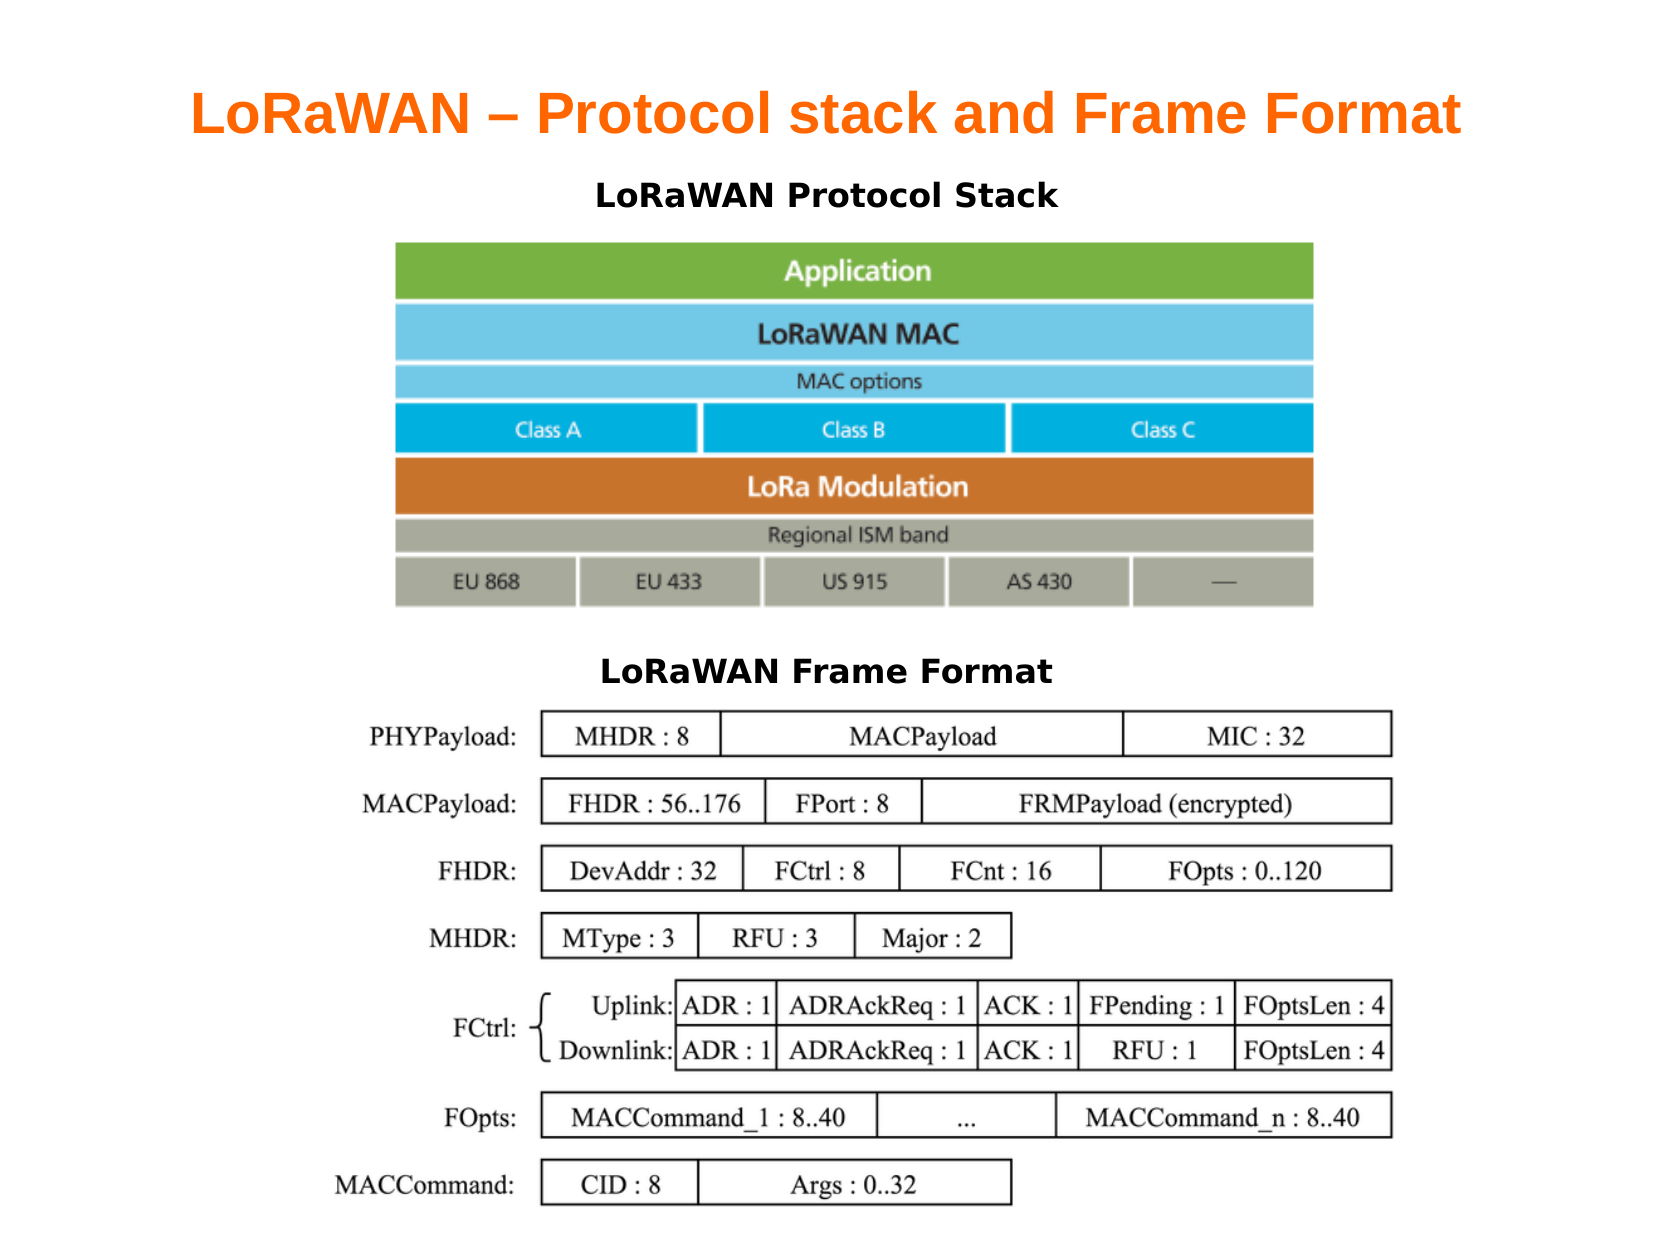

# LoRaWAN – Protocol stack and Frame Format
LoRaWAN Protocol Stack
LoRaWAN Frame Format